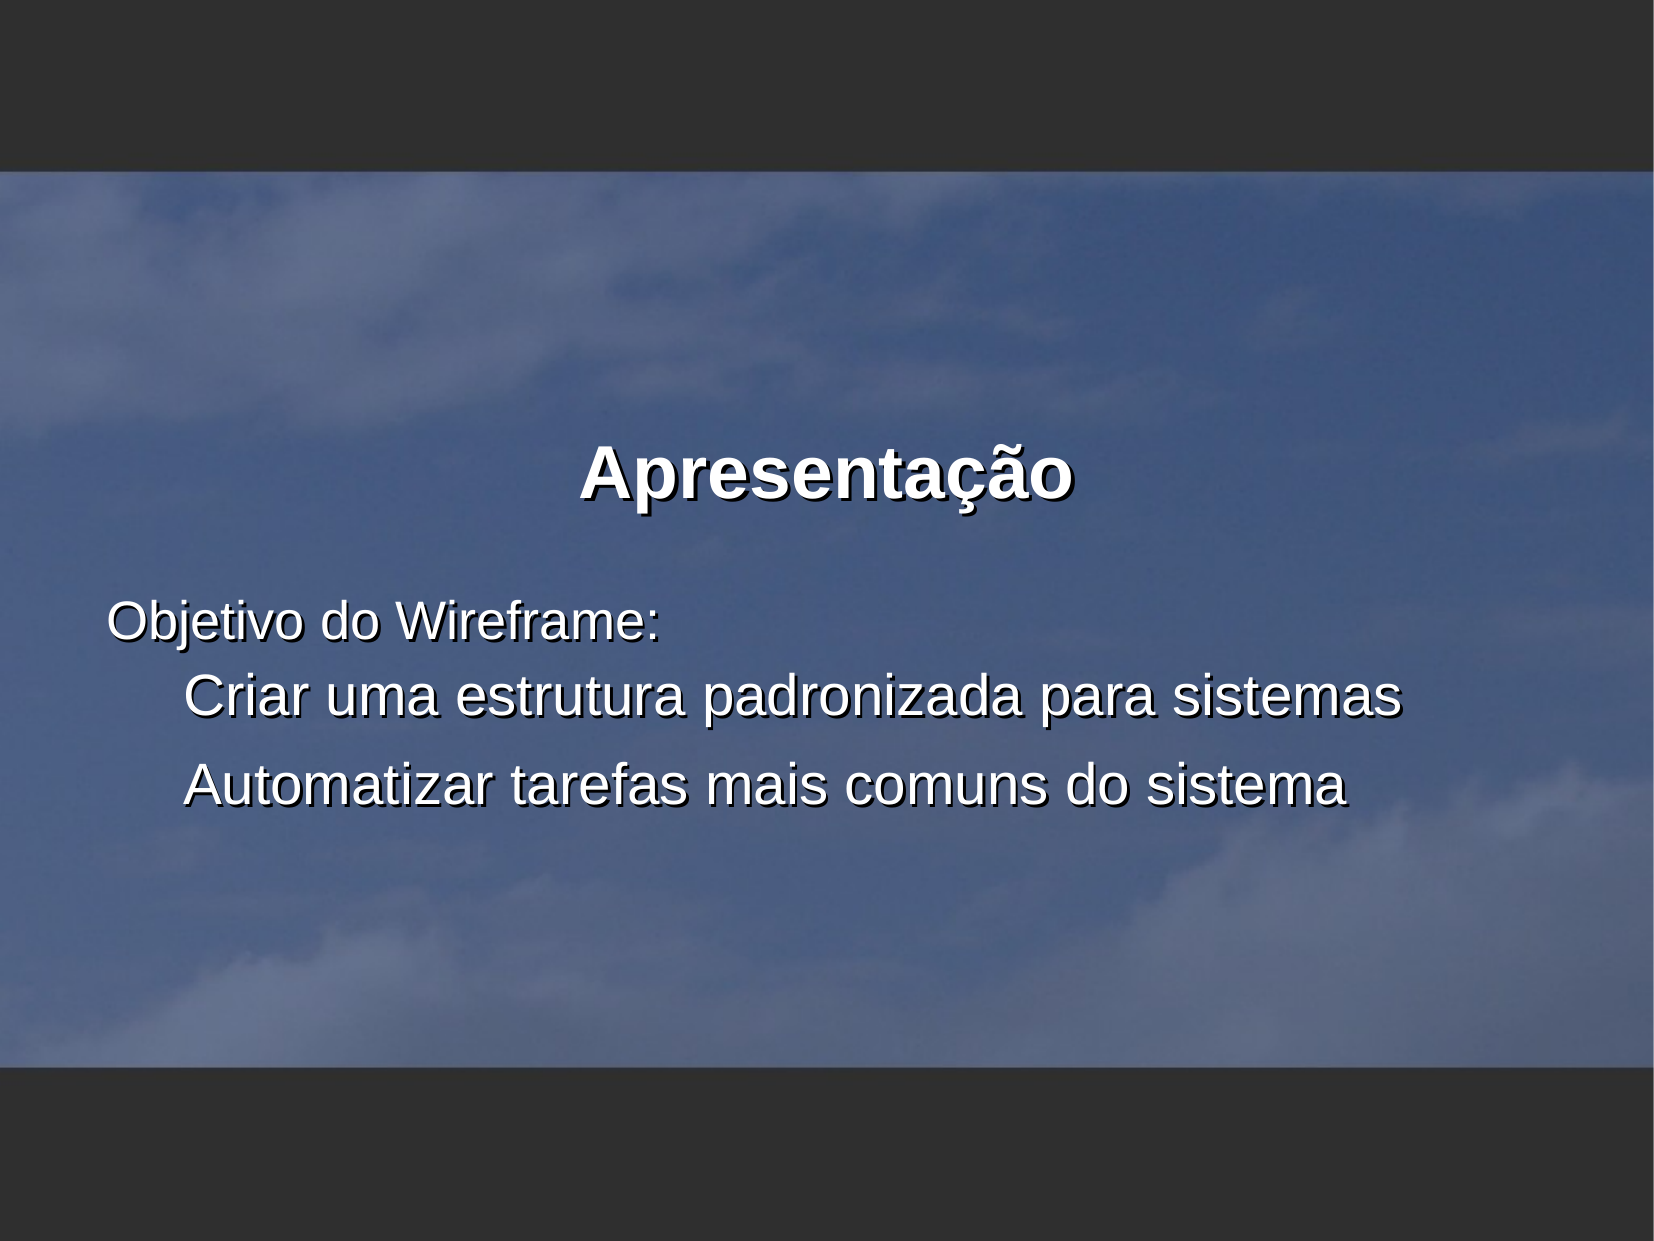

# Apresentação
Objetivo do Wireframe:
Criar uma estrutura padronizada para sistemas
Automatizar tarefas mais comuns do sistema